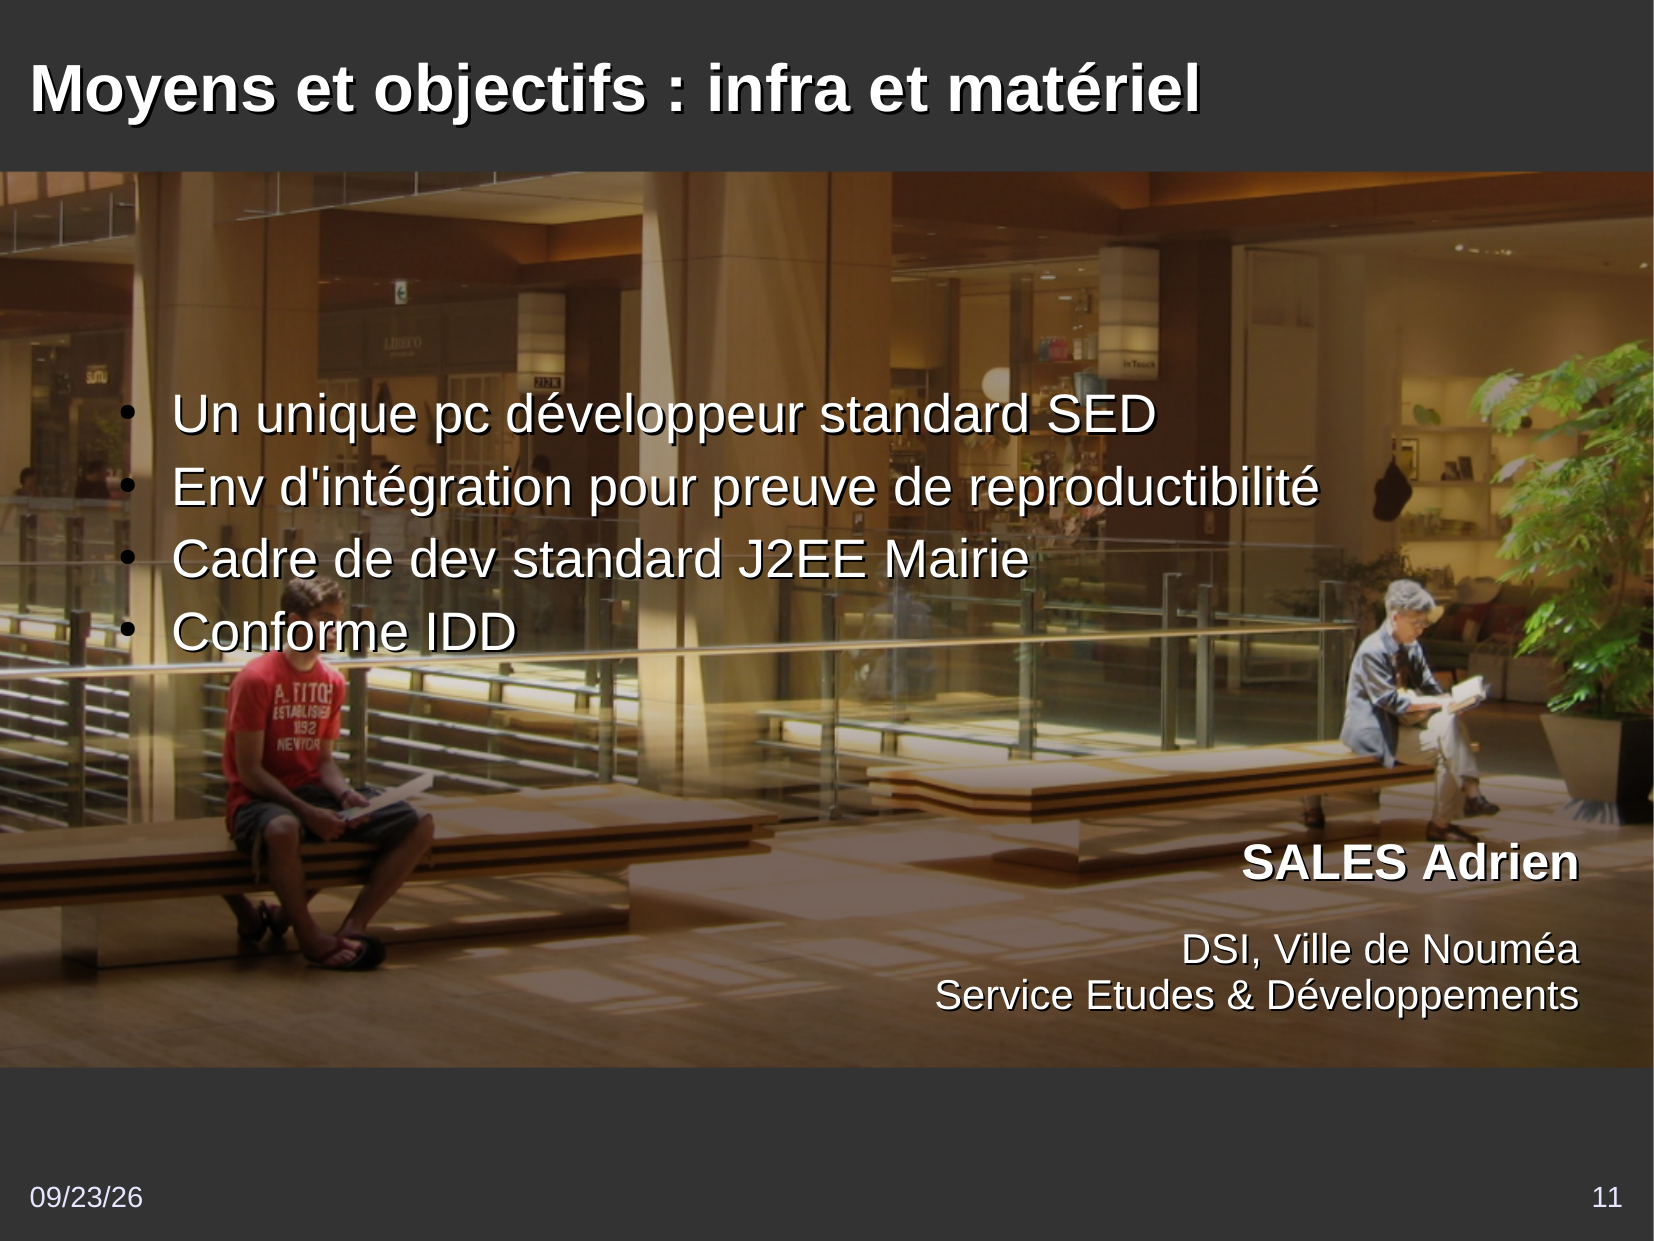

# Moyens et objectifs : infra et matériel
Un unique pc développeur standard SED
Env d'intégration pour preuve de reproductibilité
Cadre de dev standard J2EE Mairie
Conforme IDD
11